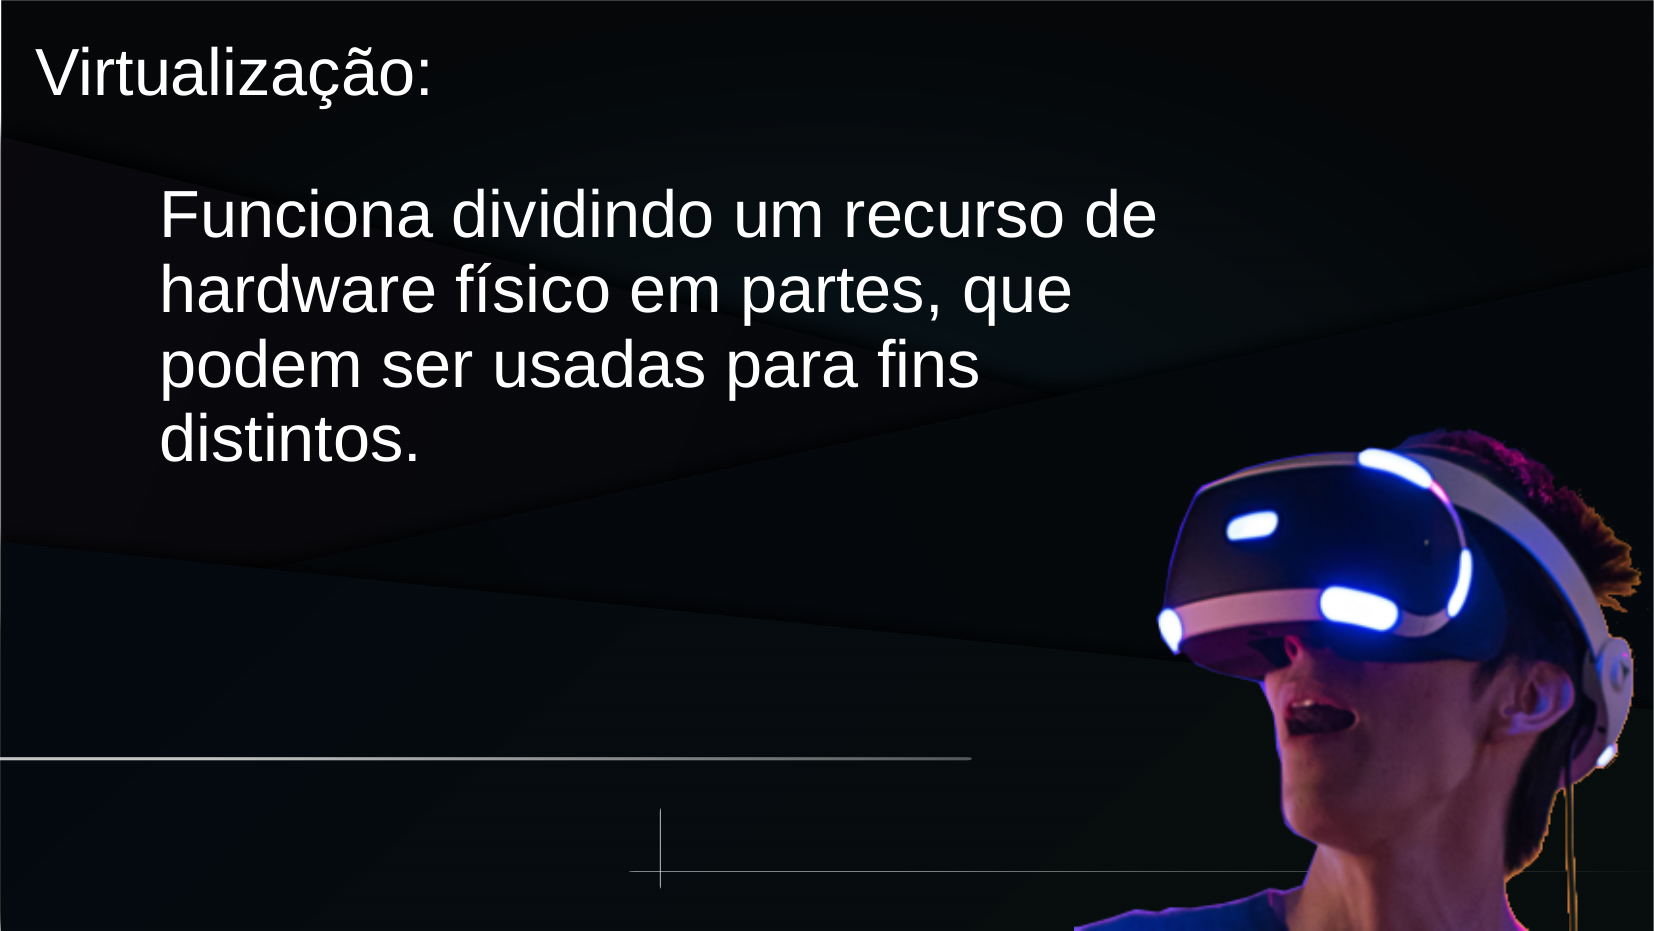

Virtualização:
# Funciona dividindo um recurso de hardware físico em partes, que podem ser usadas para fins distintos.